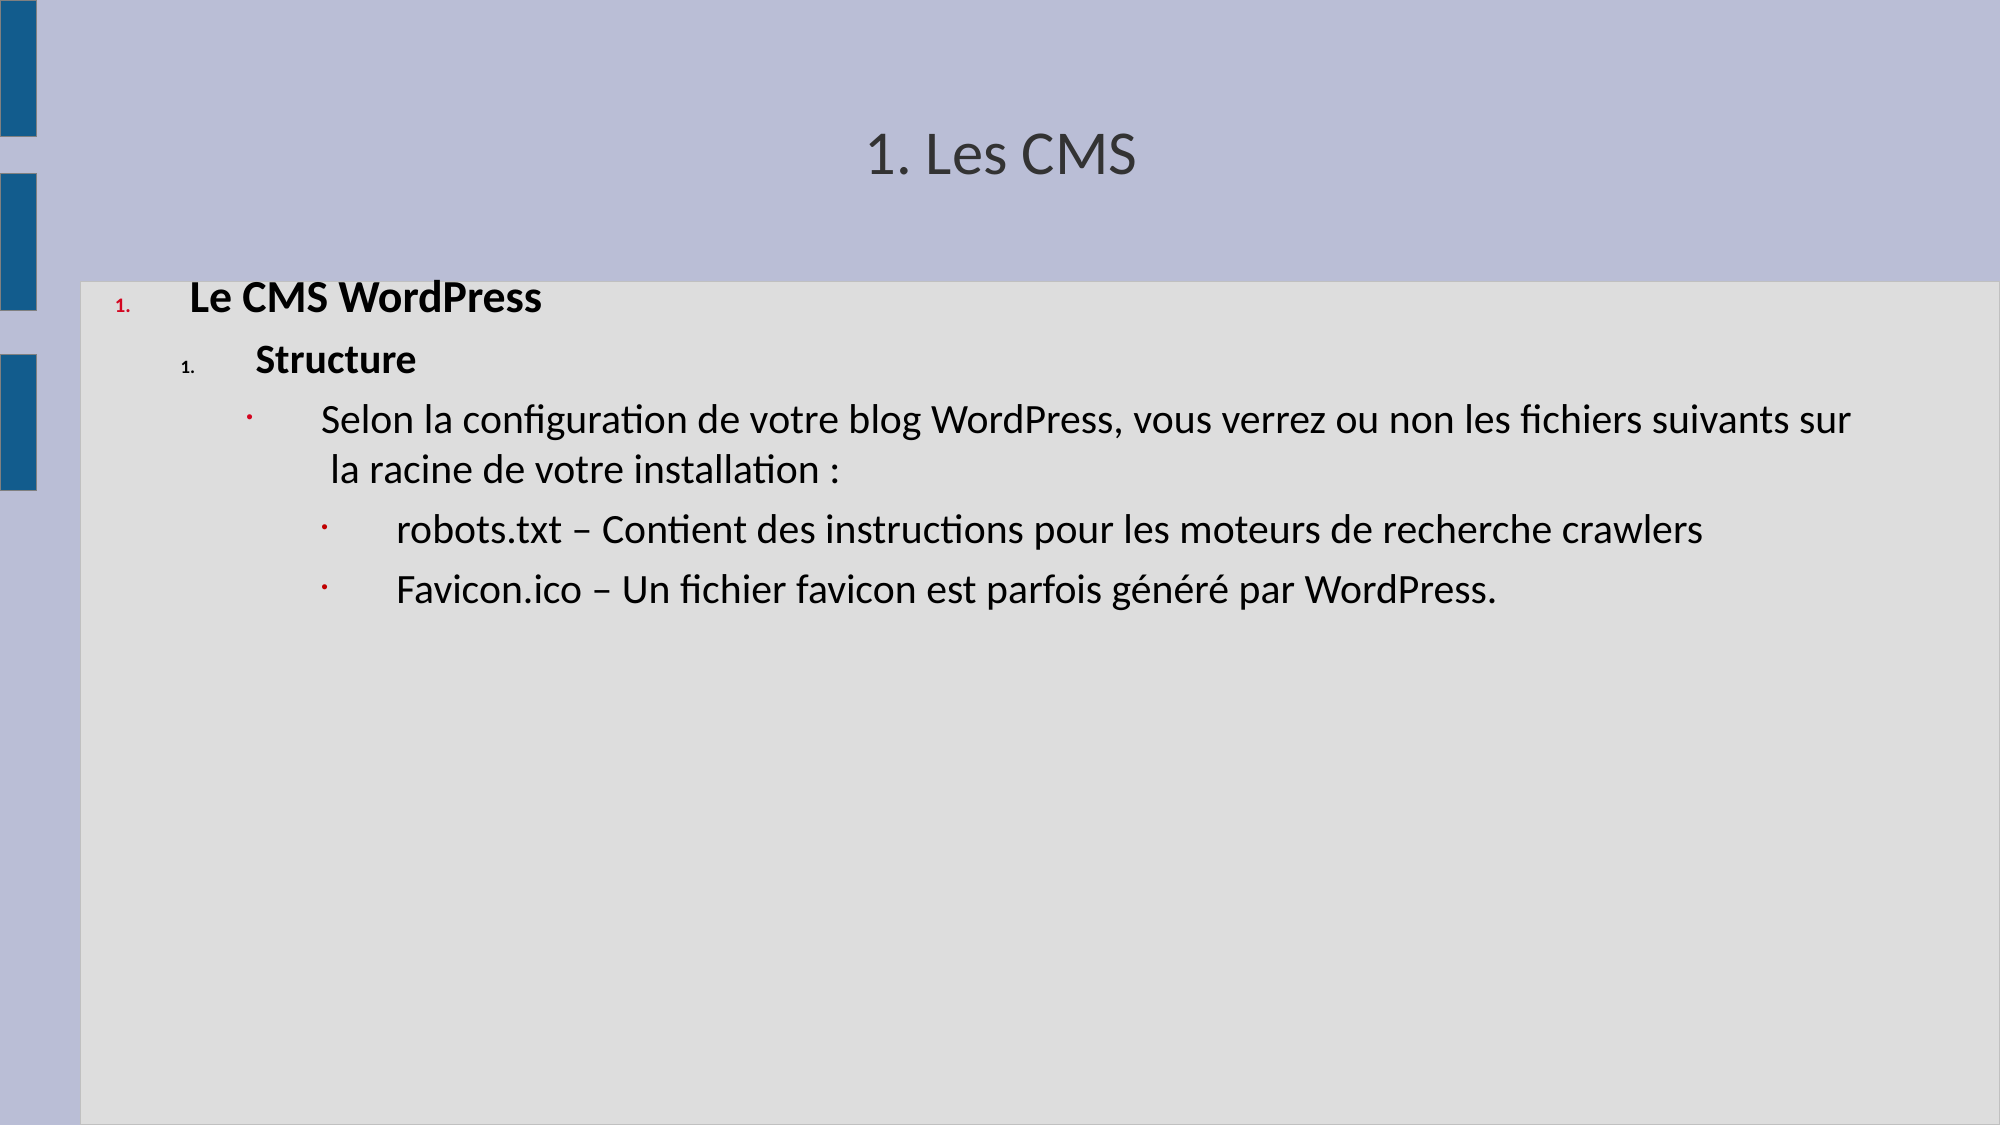

# 1. Les CMS
Le CMS WordPress
Structure
Selon la configuration de votre blog WordPress, vous verrez ou non les fichiers suivants sur la racine de votre installation :
robots.txt – Contient des instructions pour les moteurs de recherche crawlers
Favicon.ico – Un fichier favicon est parfois généré par WordPress.